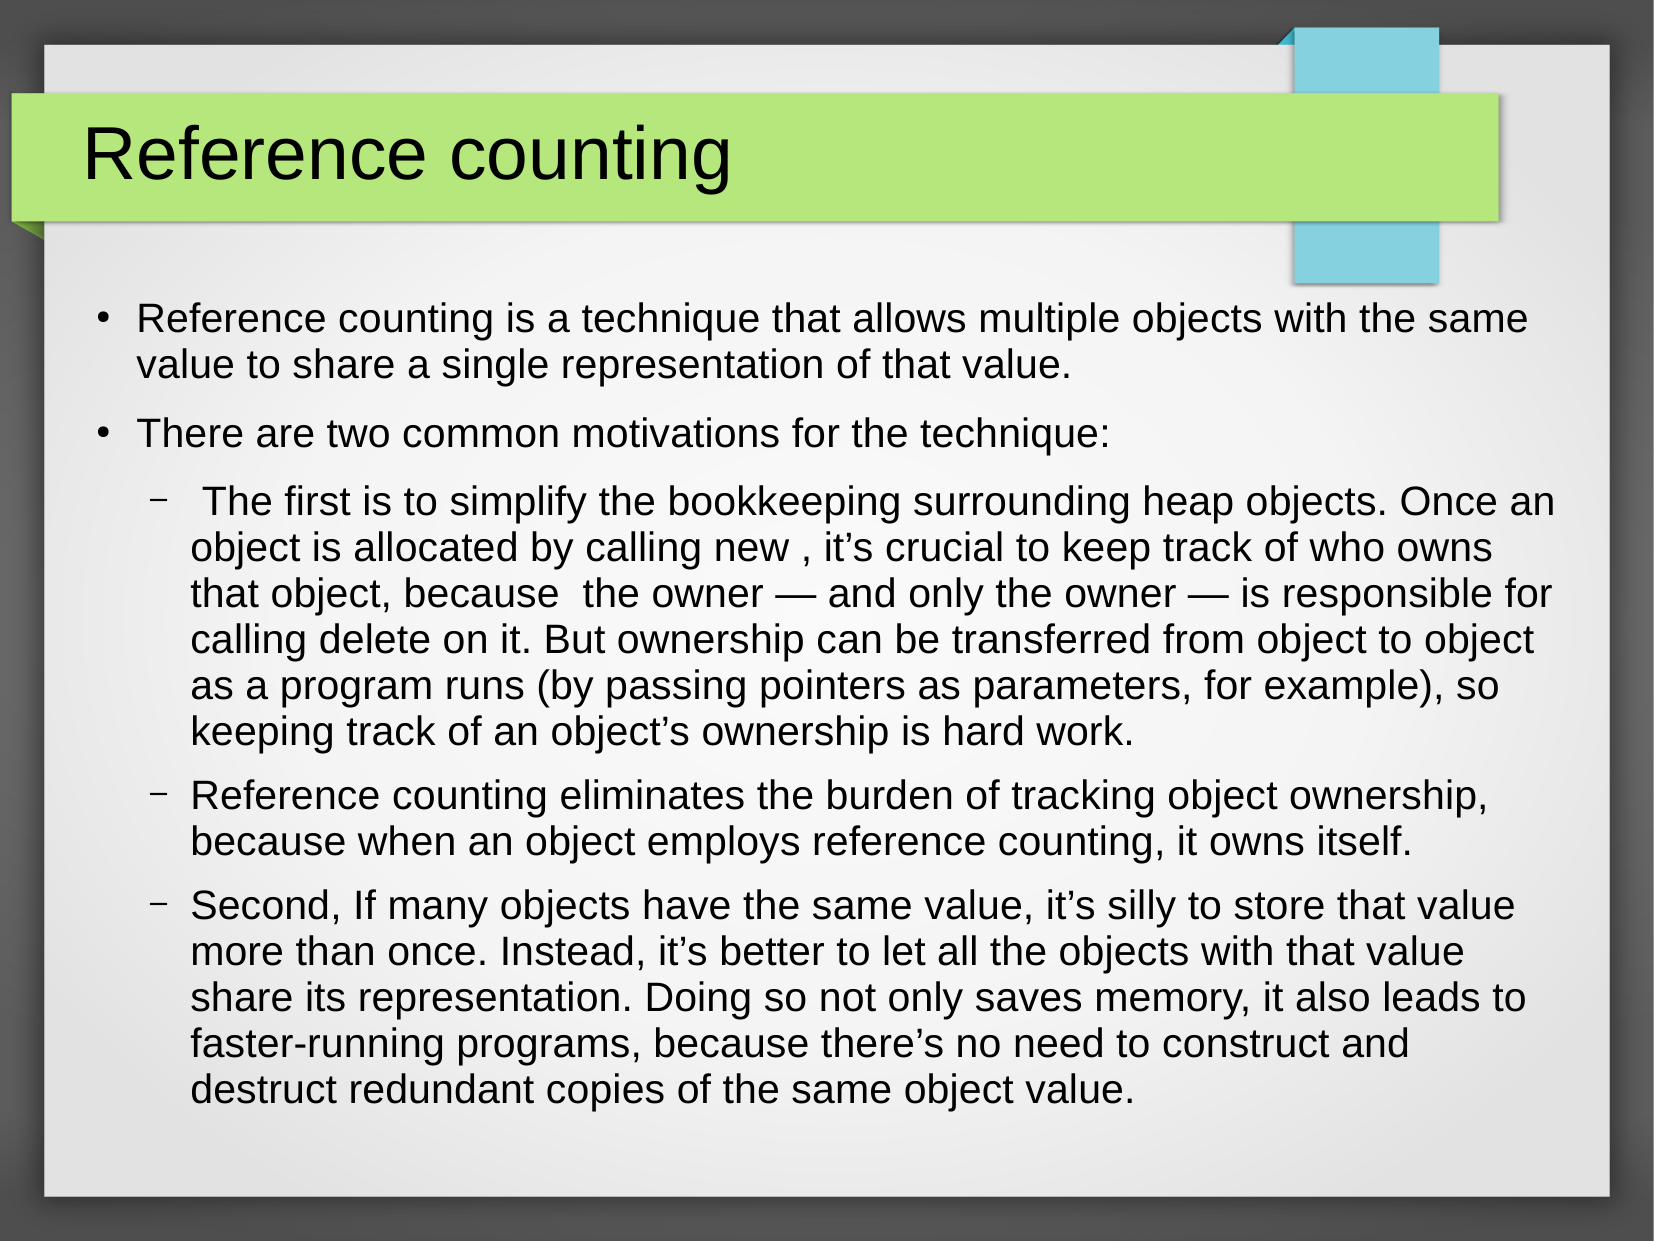

# Reference counting
Reference counting is a technique that allows multiple objects with the same value to share a single representation of that value.
There are two common motivations for the technique:
 The first is to simplify the bookkeeping surrounding heap objects. Once an object is allocated by calling new , it’s crucial to keep track of who owns that object, because the owner — and only the owner — is responsible for calling delete on it. But ownership can be transferred from object to object as a program runs (by passing pointers as parameters, for example), so keeping track of an object’s ownership is hard work.
Reference counting eliminates the burden of tracking object ownership, because when an object employs reference counting, it owns itself.
Second, If many objects have the same value, it’s silly to store that value more than once. Instead, it’s better to let all the objects with that value share its representation. Doing so not only saves memory, it also leads to faster-running programs, because there’s no need to construct and destruct redundant copies of the same object value.